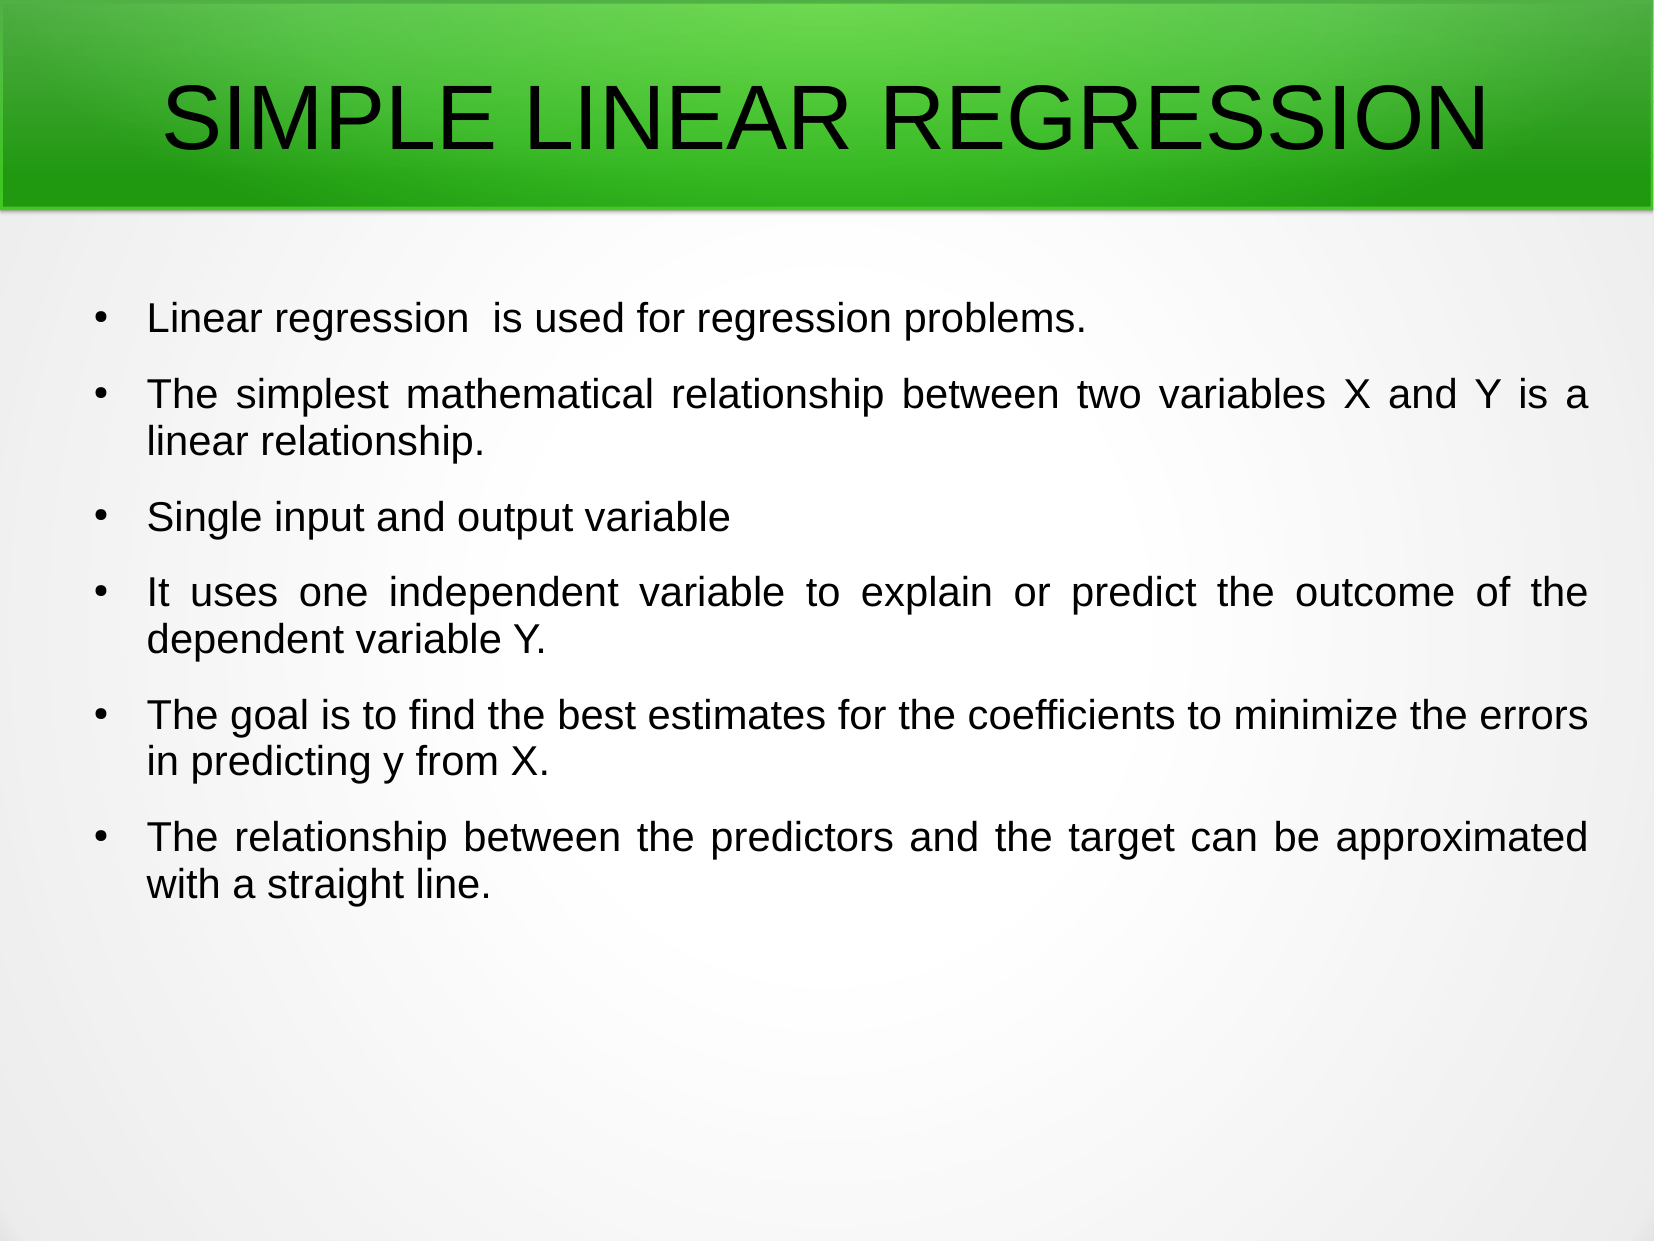

# SIMPLE LINEAR REGRESSION
Linear regression is used for regression problems.
The simplest mathematical relationship between two variables X and Y is a linear relationship.
Single input and output variable
It uses one independent variable to explain or predict the outcome of the dependent variable Y.
The goal is to find the best estimates for the coefficients to minimize the errors in predicting y from X.
The relationship between the predictors and the target can be approximated with a straight line.